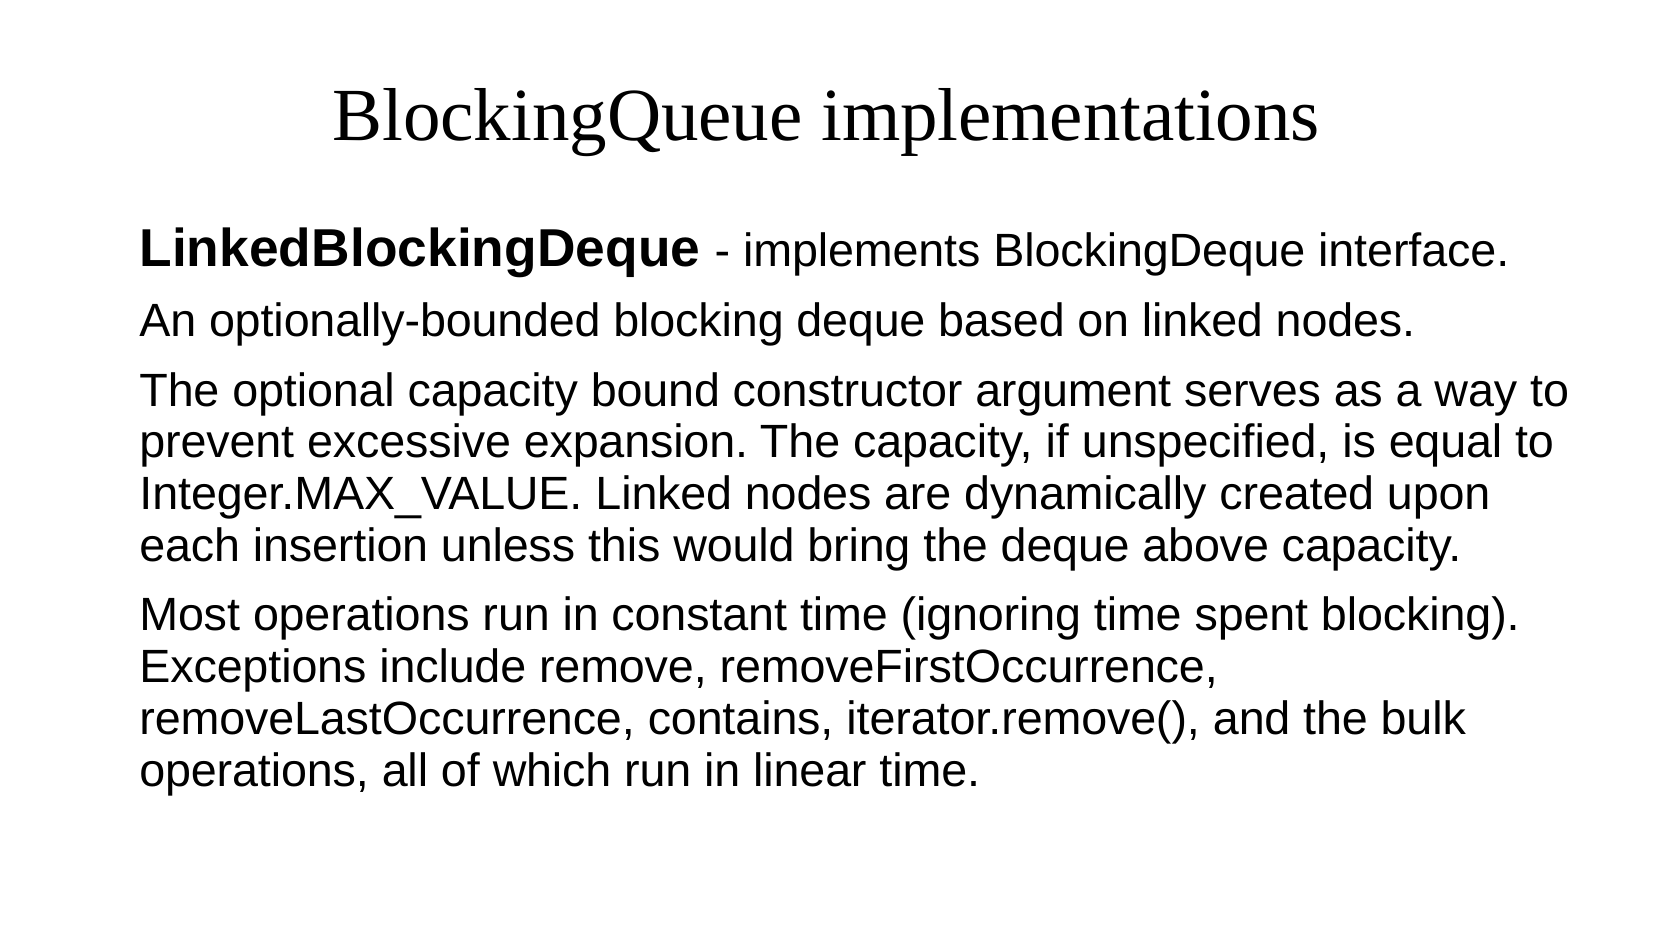

# BlockingQueue implementations
LinkedBlockingDeque - implements BlockingDeque interface.
An optionally-bounded blocking deque based on linked nodes.
The optional capacity bound constructor argument serves as a way to prevent excessive expansion. The capacity, if unspecified, is equal to Integer.MAX_VALUE. Linked nodes are dynamically created upon each insertion unless this would bring the deque above capacity.
Most operations run in constant time (ignoring time spent blocking). Exceptions include remove, removeFirstOccurrence, removeLastOccurrence, contains, iterator.remove(), and the bulk operations, all of which run in linear time.